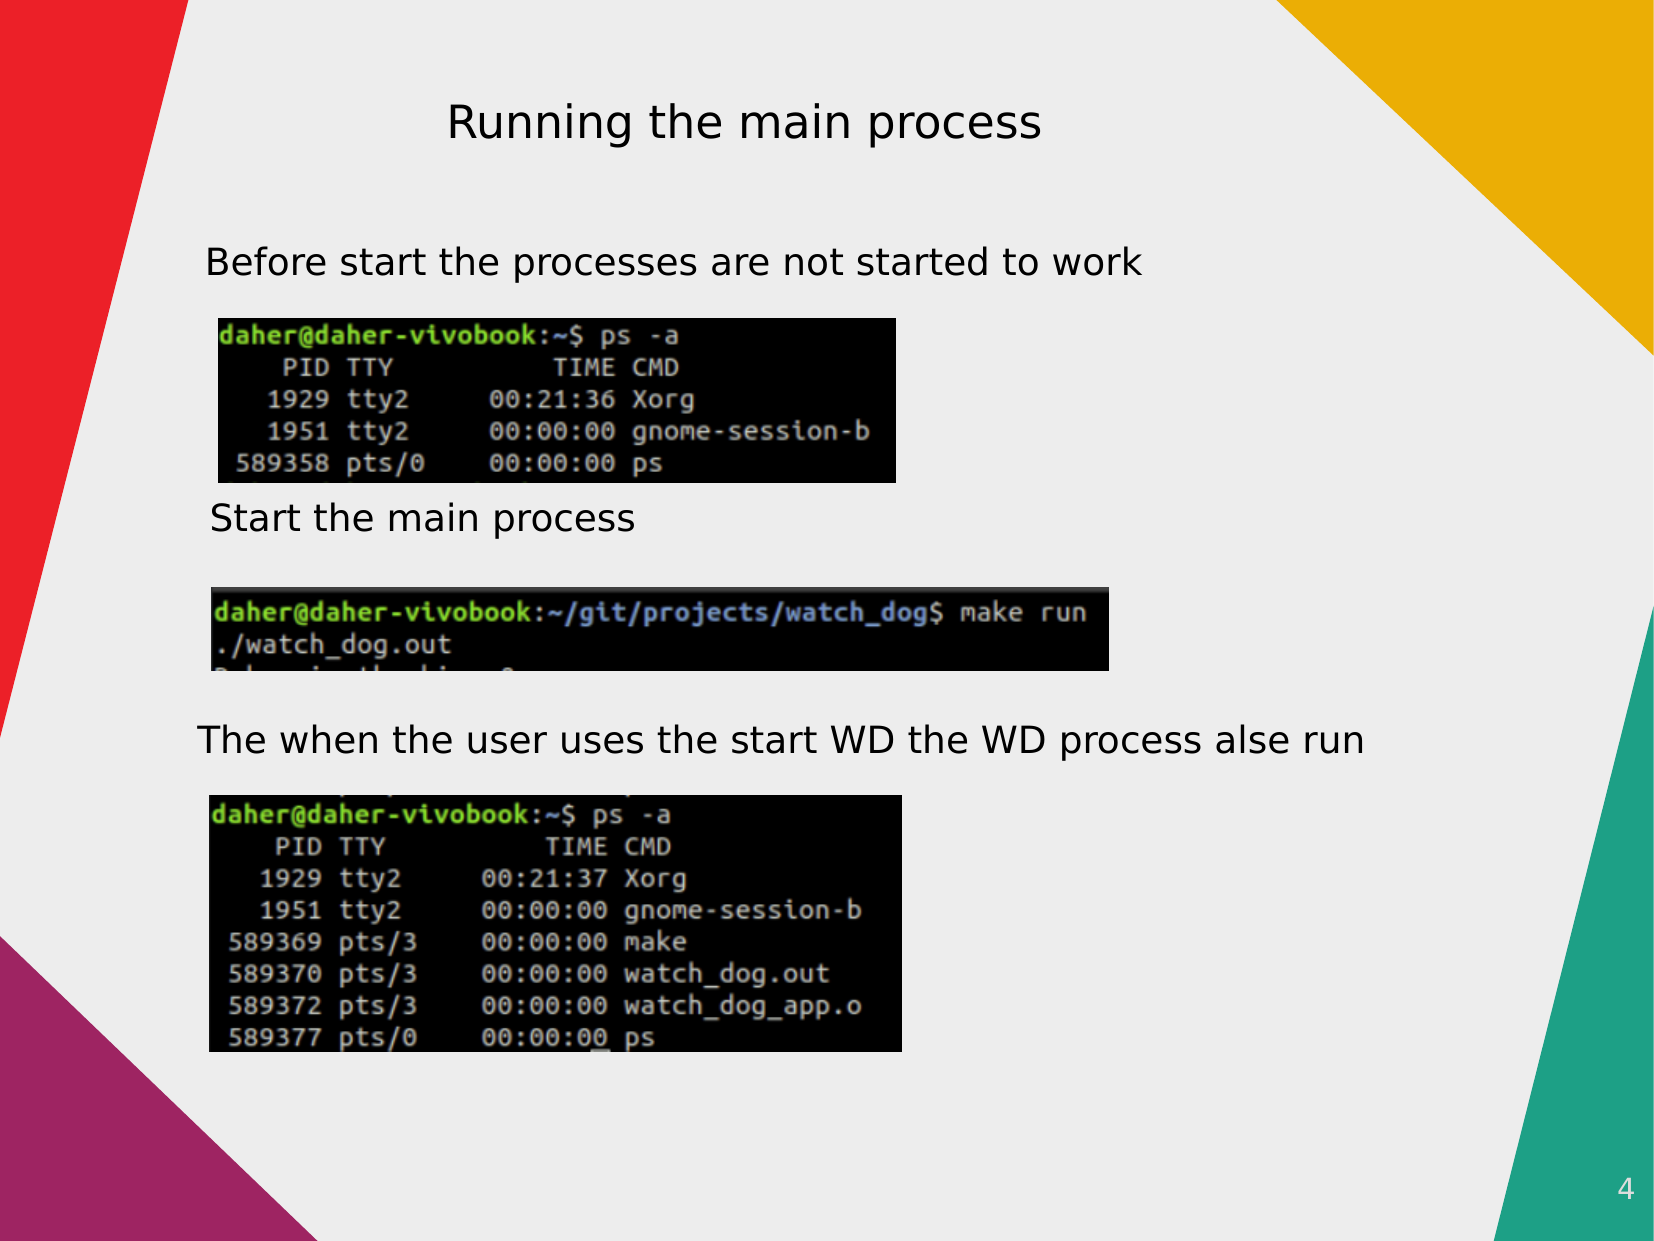

Running the main process
Before start the processes are not started to work
Start the main process
The when the user uses the start WD the WD process alse run
4